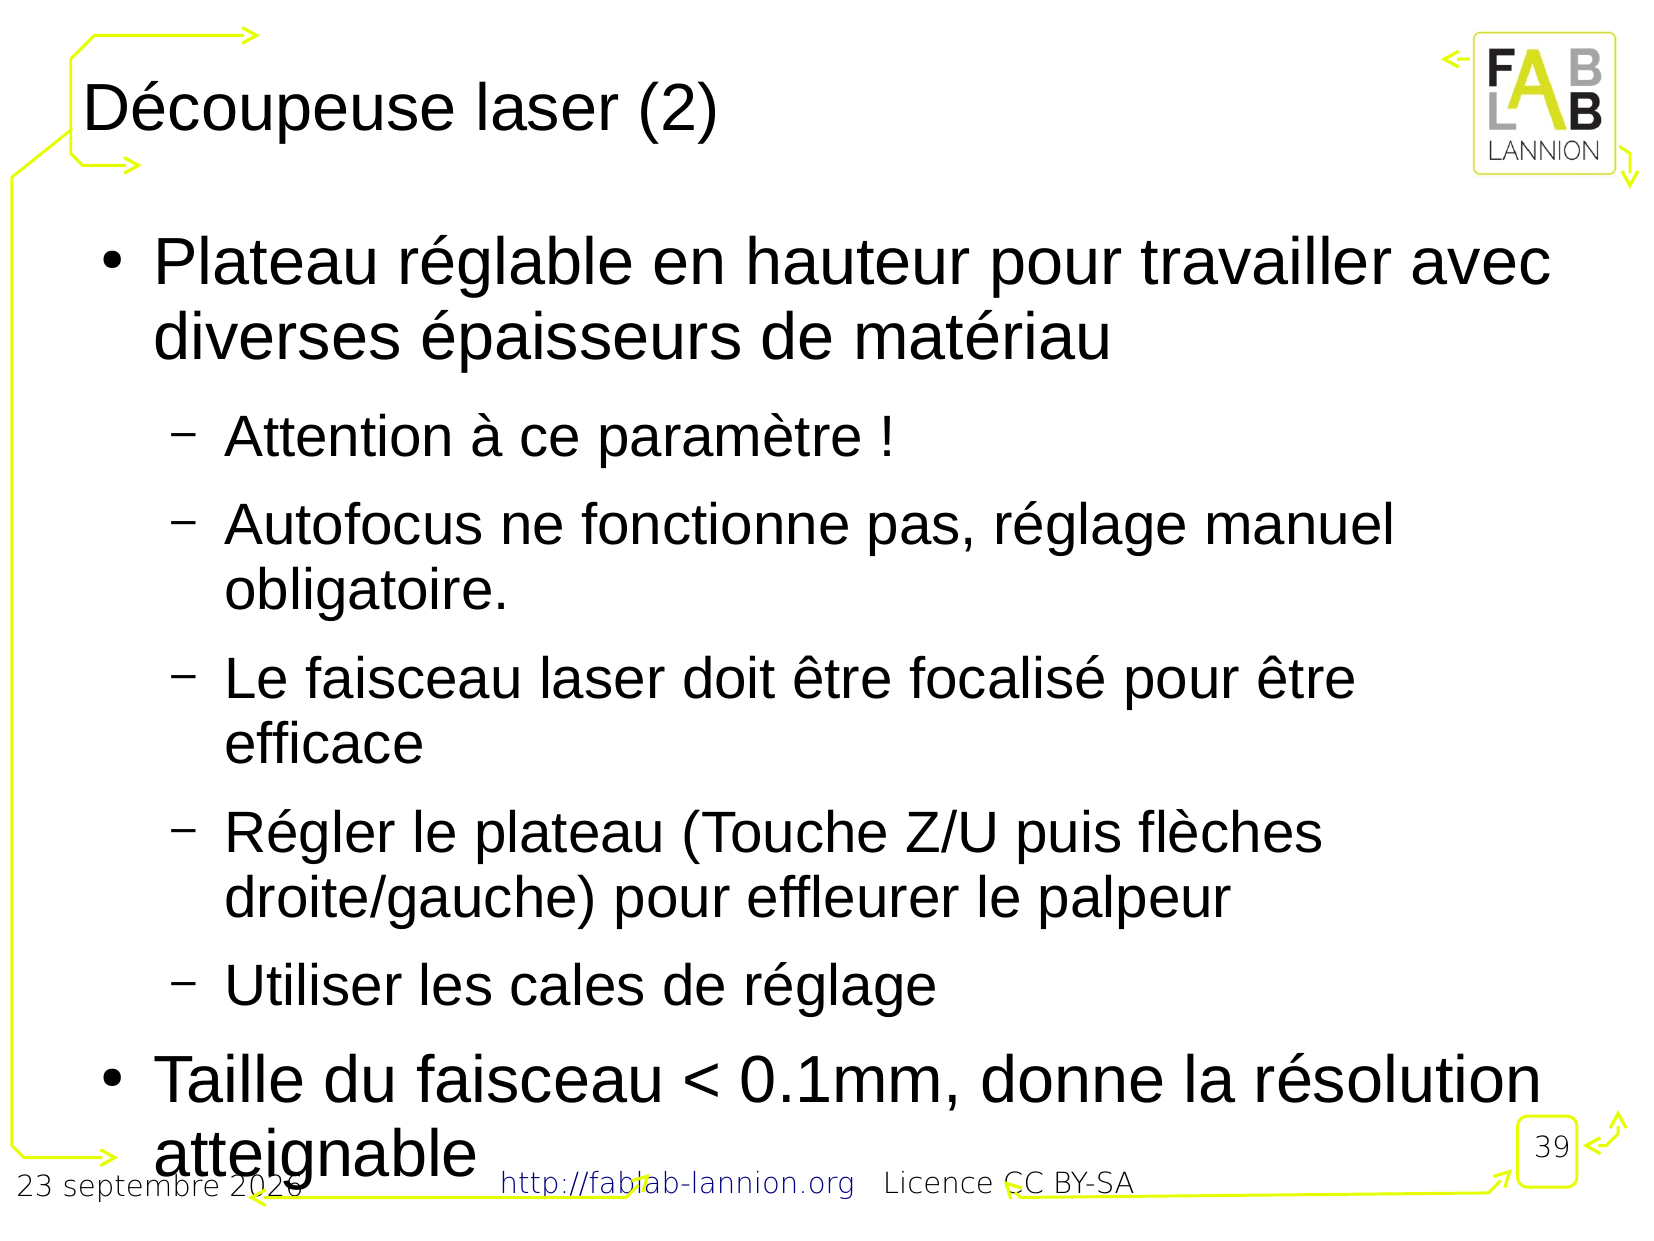

# Découpeuse laser (2)
Plateau réglable en hauteur pour travailler avec diverses épaisseurs de matériau
Attention à ce paramètre !
Autofocus ne fonctionne pas, réglage manuel obligatoire.
Le faisceau laser doit être focalisé pour être efficace
Régler le plateau (Touche Z/U puis flèches droite/gauche) pour effleurer le palpeur
Utiliser les cales de réglage
Taille du faisceau < 0.1mm, donne la résolution atteignable
39